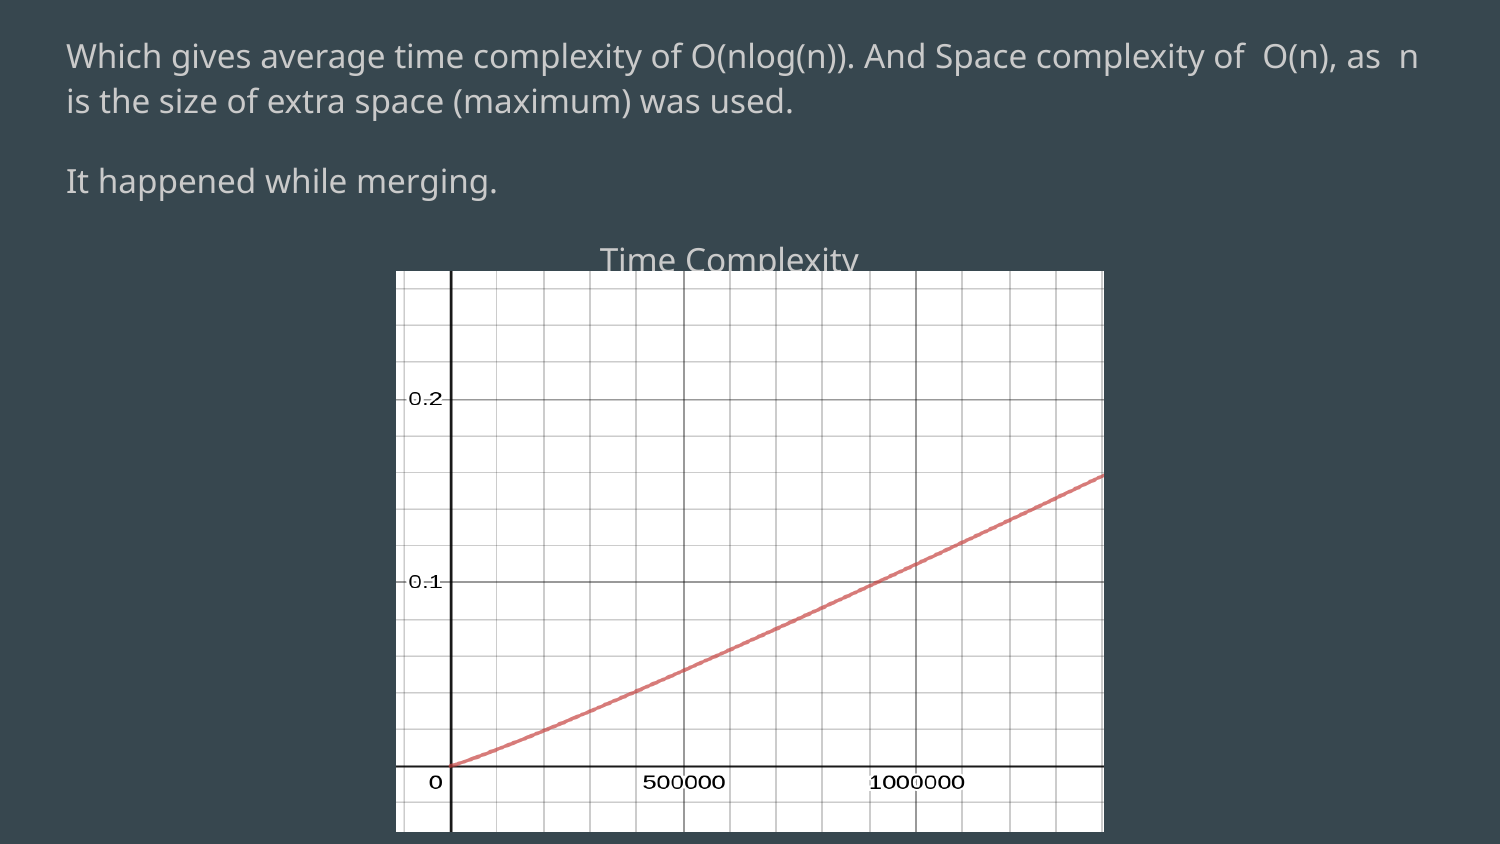

# Which gives average time complexity of O(nlog(n)). And Space complexity of O(n), as n is the size of extra space (maximum) was used.
It happened while merging.
						 Time Complexity